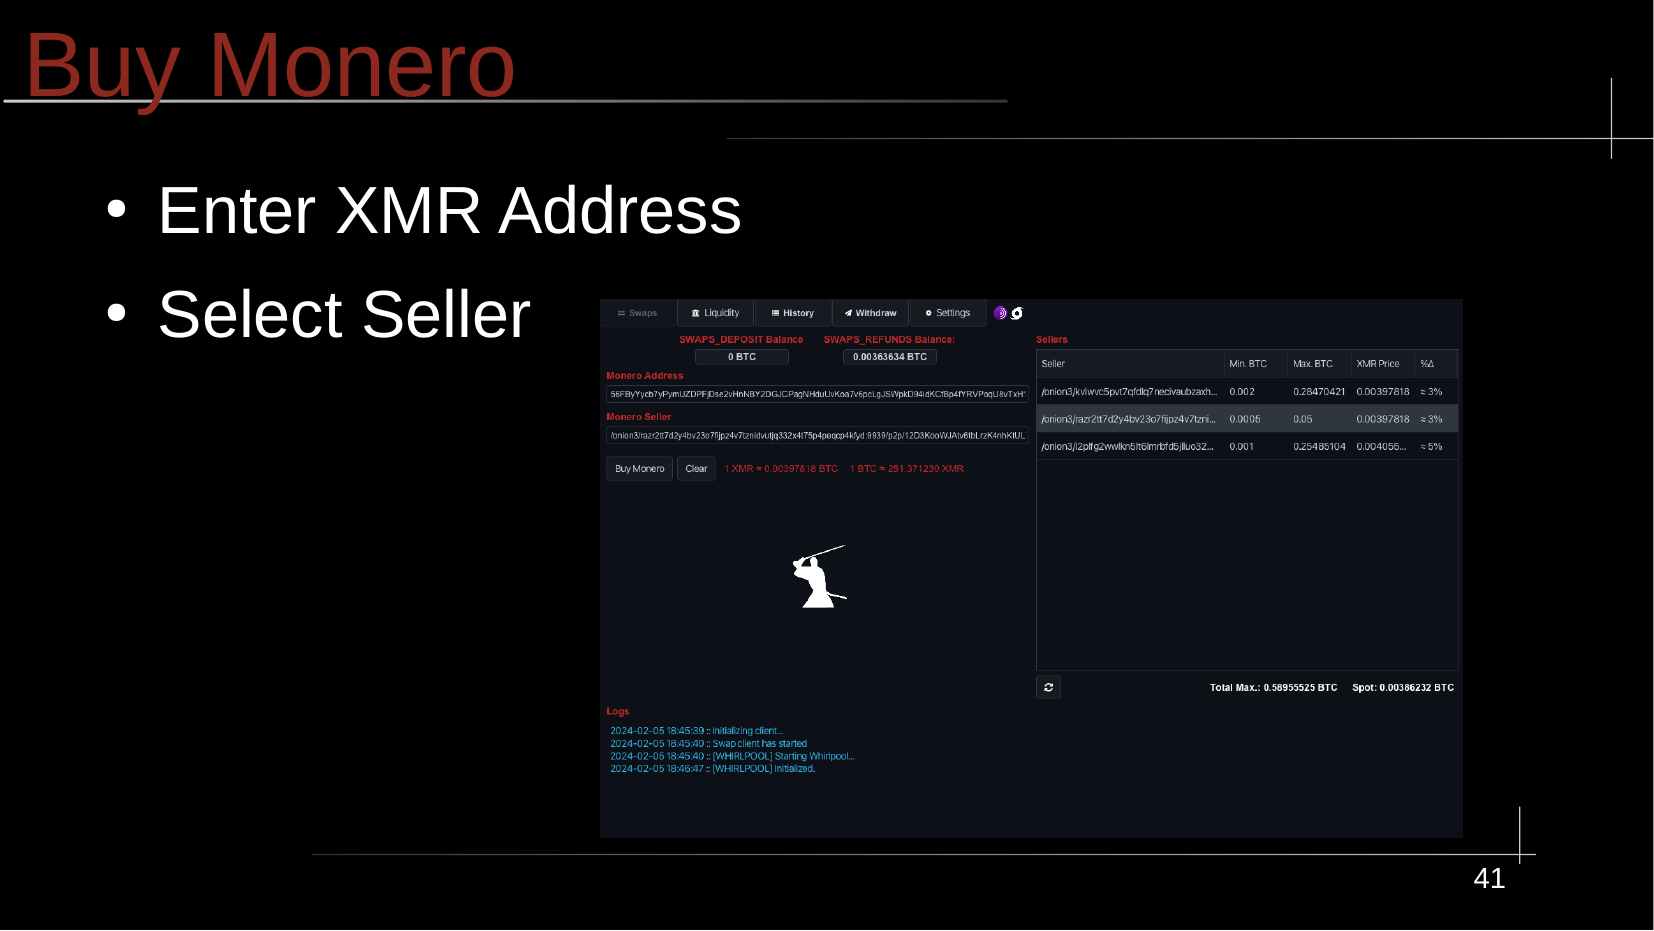

# Buy Monero
Enter XMR Address
Select Seller
41